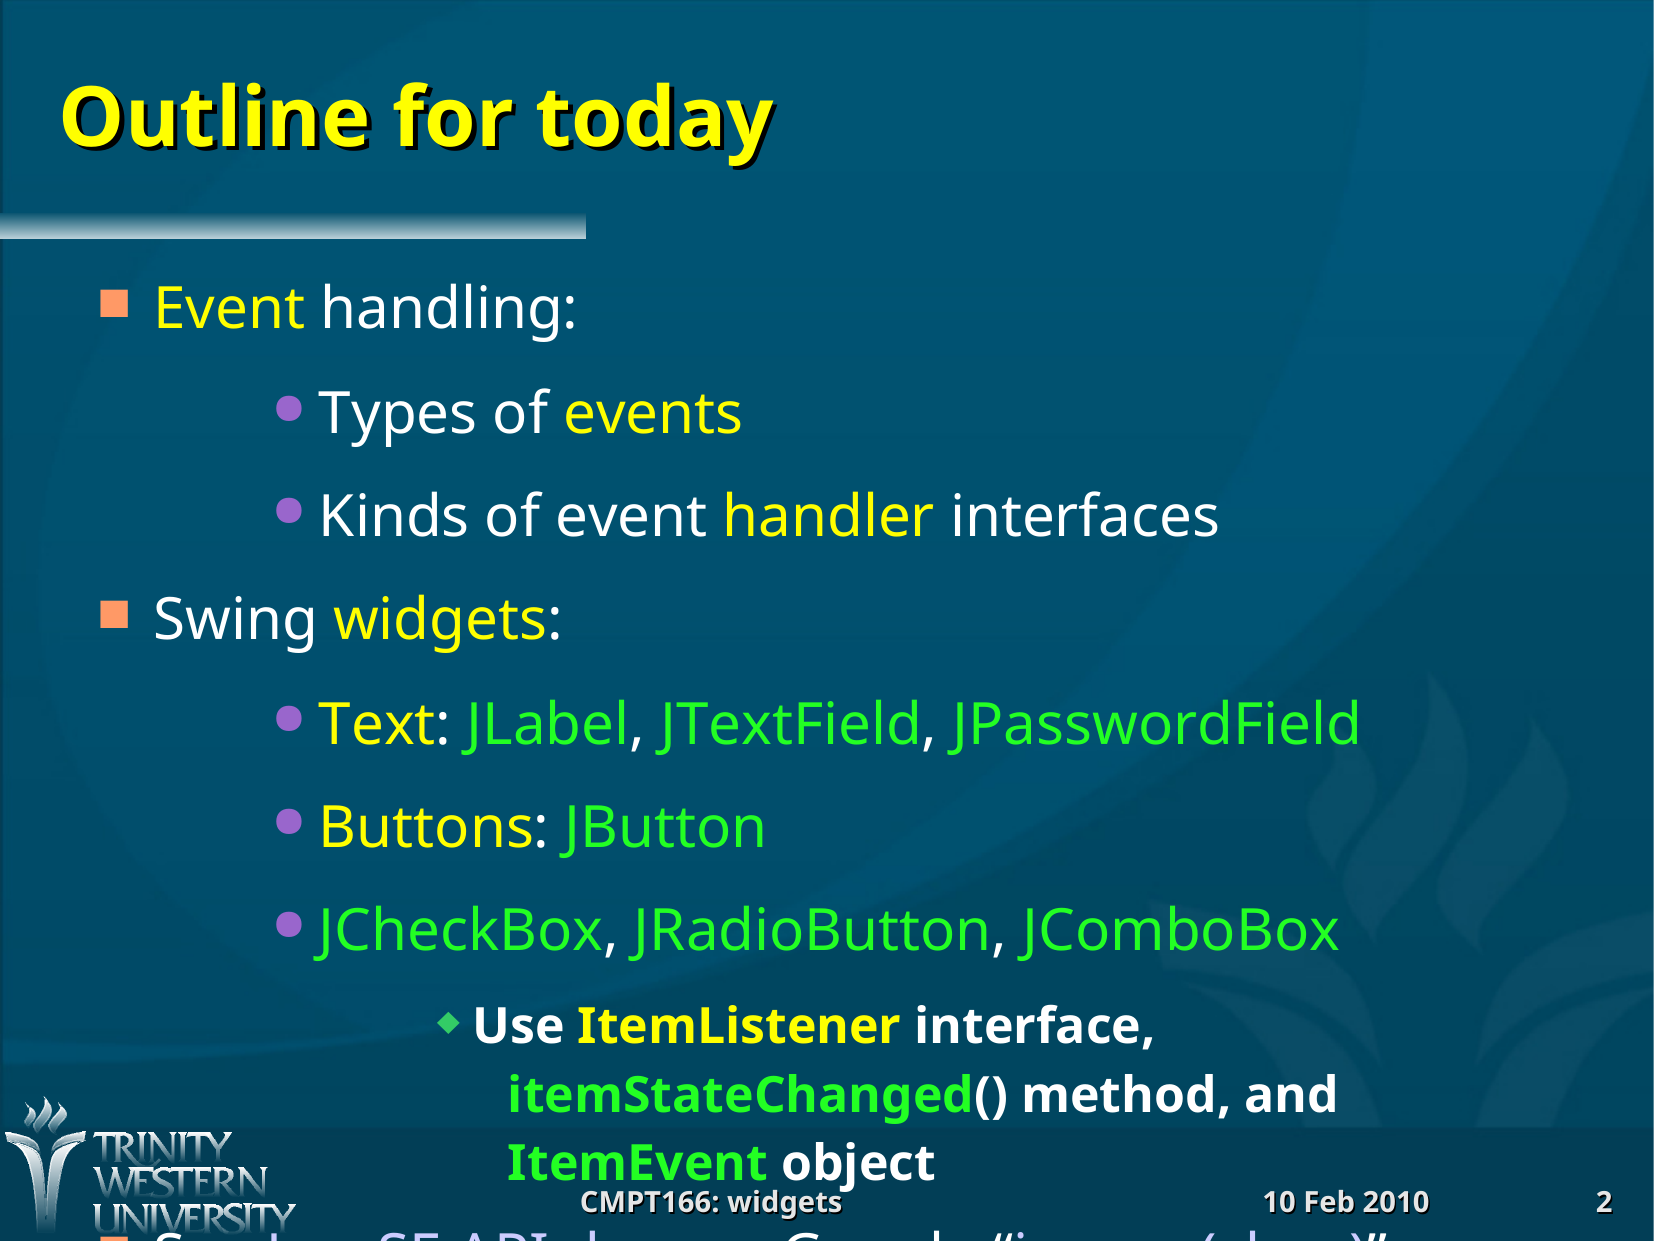

# Outline for today
Event handling:
Types of events
Kinds of event handler interfaces
Swing widgets:
Text: JLabel, JTextField, JPasswordField
Buttons: JButton
JCheckBox, JRadioButton, JComboBox
Use ItemListener interface,
itemStateChanged() method, and
ItemEvent object
See JavaSE API docs or Google “javase (class)”
CMPT166: widgets
10 Feb 2010
2